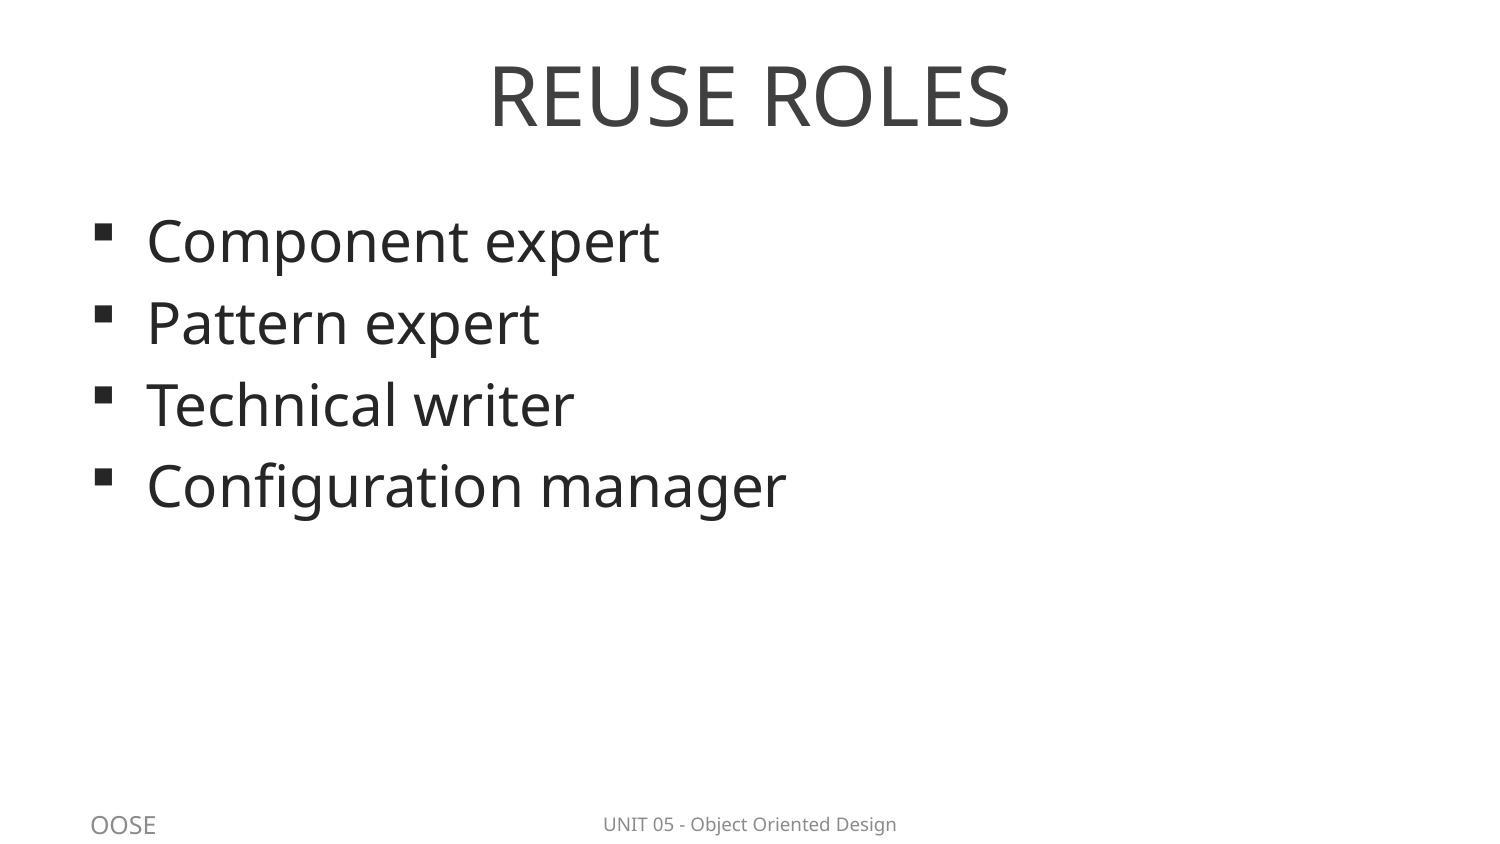

# Reuse roles
Component expert
Pattern expert
Technical writer
Configuration manager
OOSE
UNIT 05 - Object Oriented Design